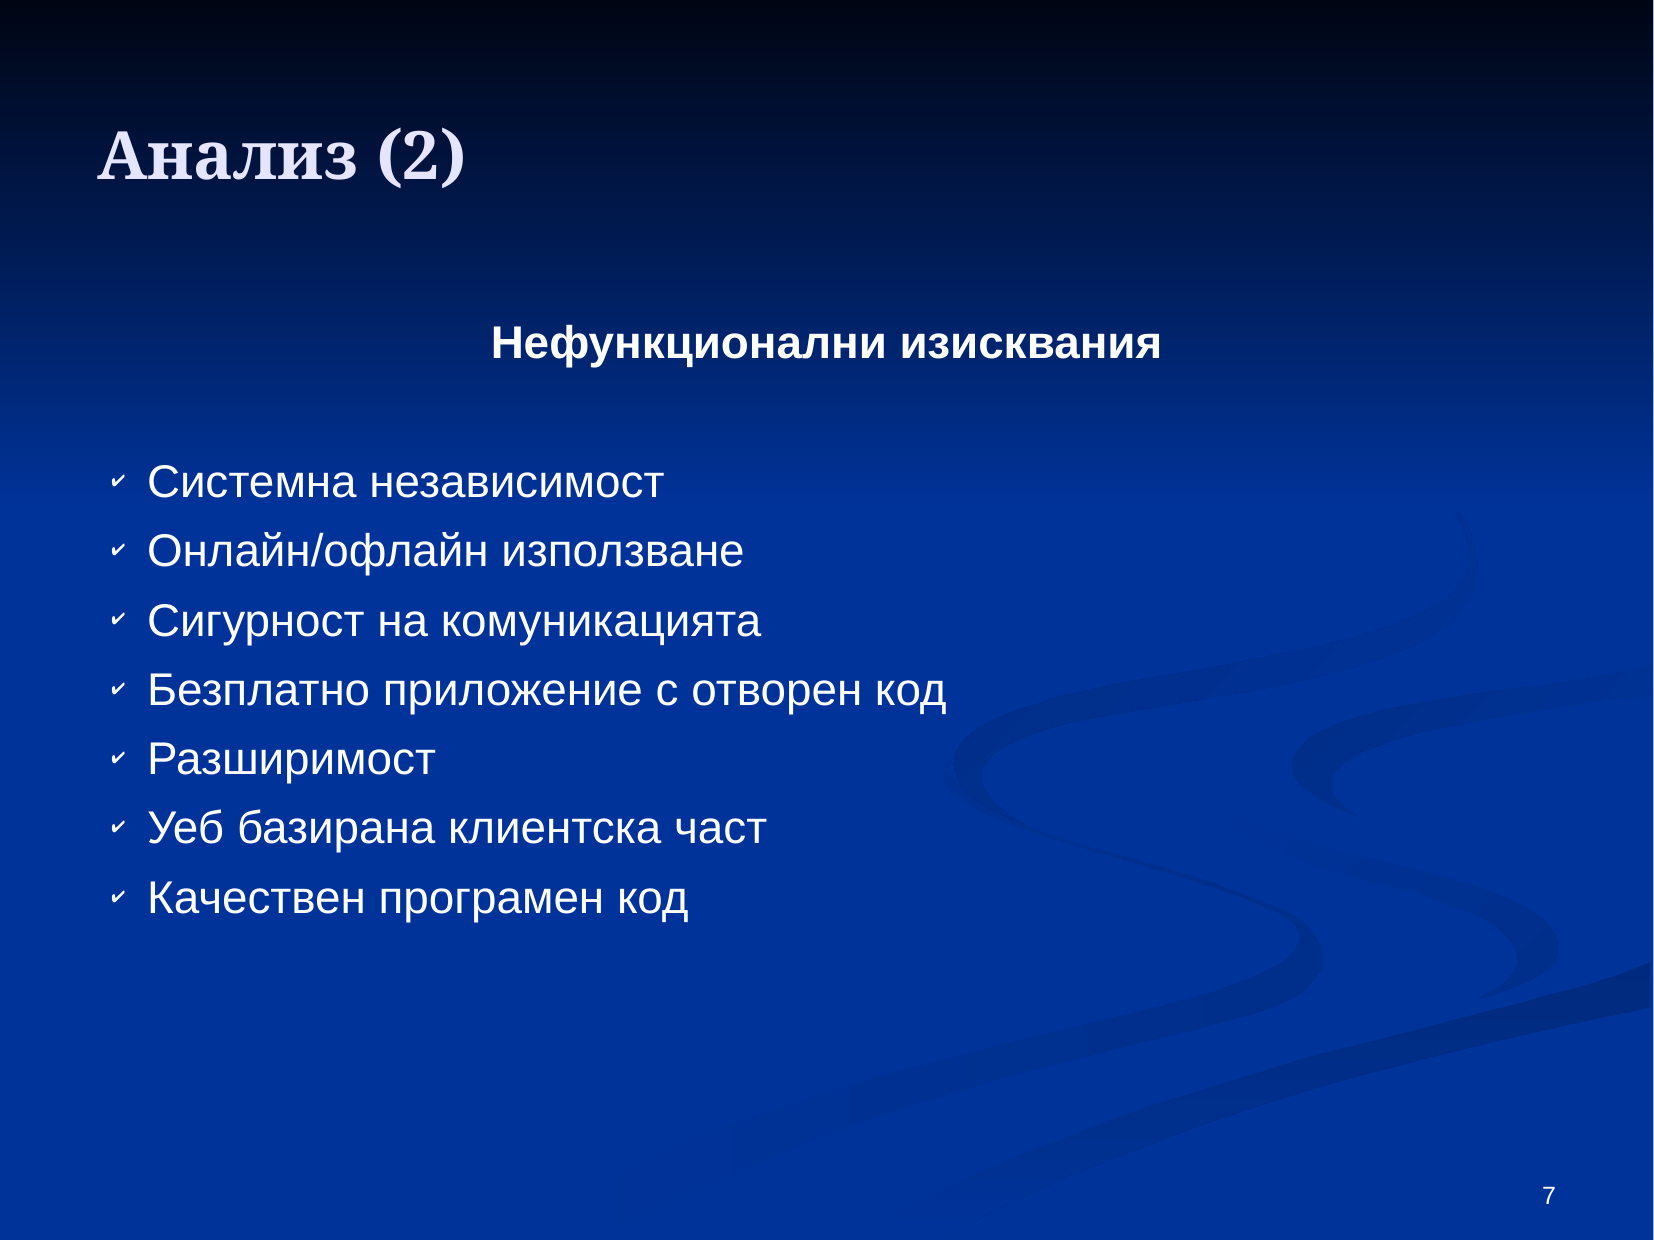

# Анализ (2)
Нефункционални изисквания
Системна независимост
Онлайн/офлайн използване
Сигурност на комуникацията
Безплатно приложение с отворен код
Разширимост
Уеб базирана клиентска част
Качествен програмен код